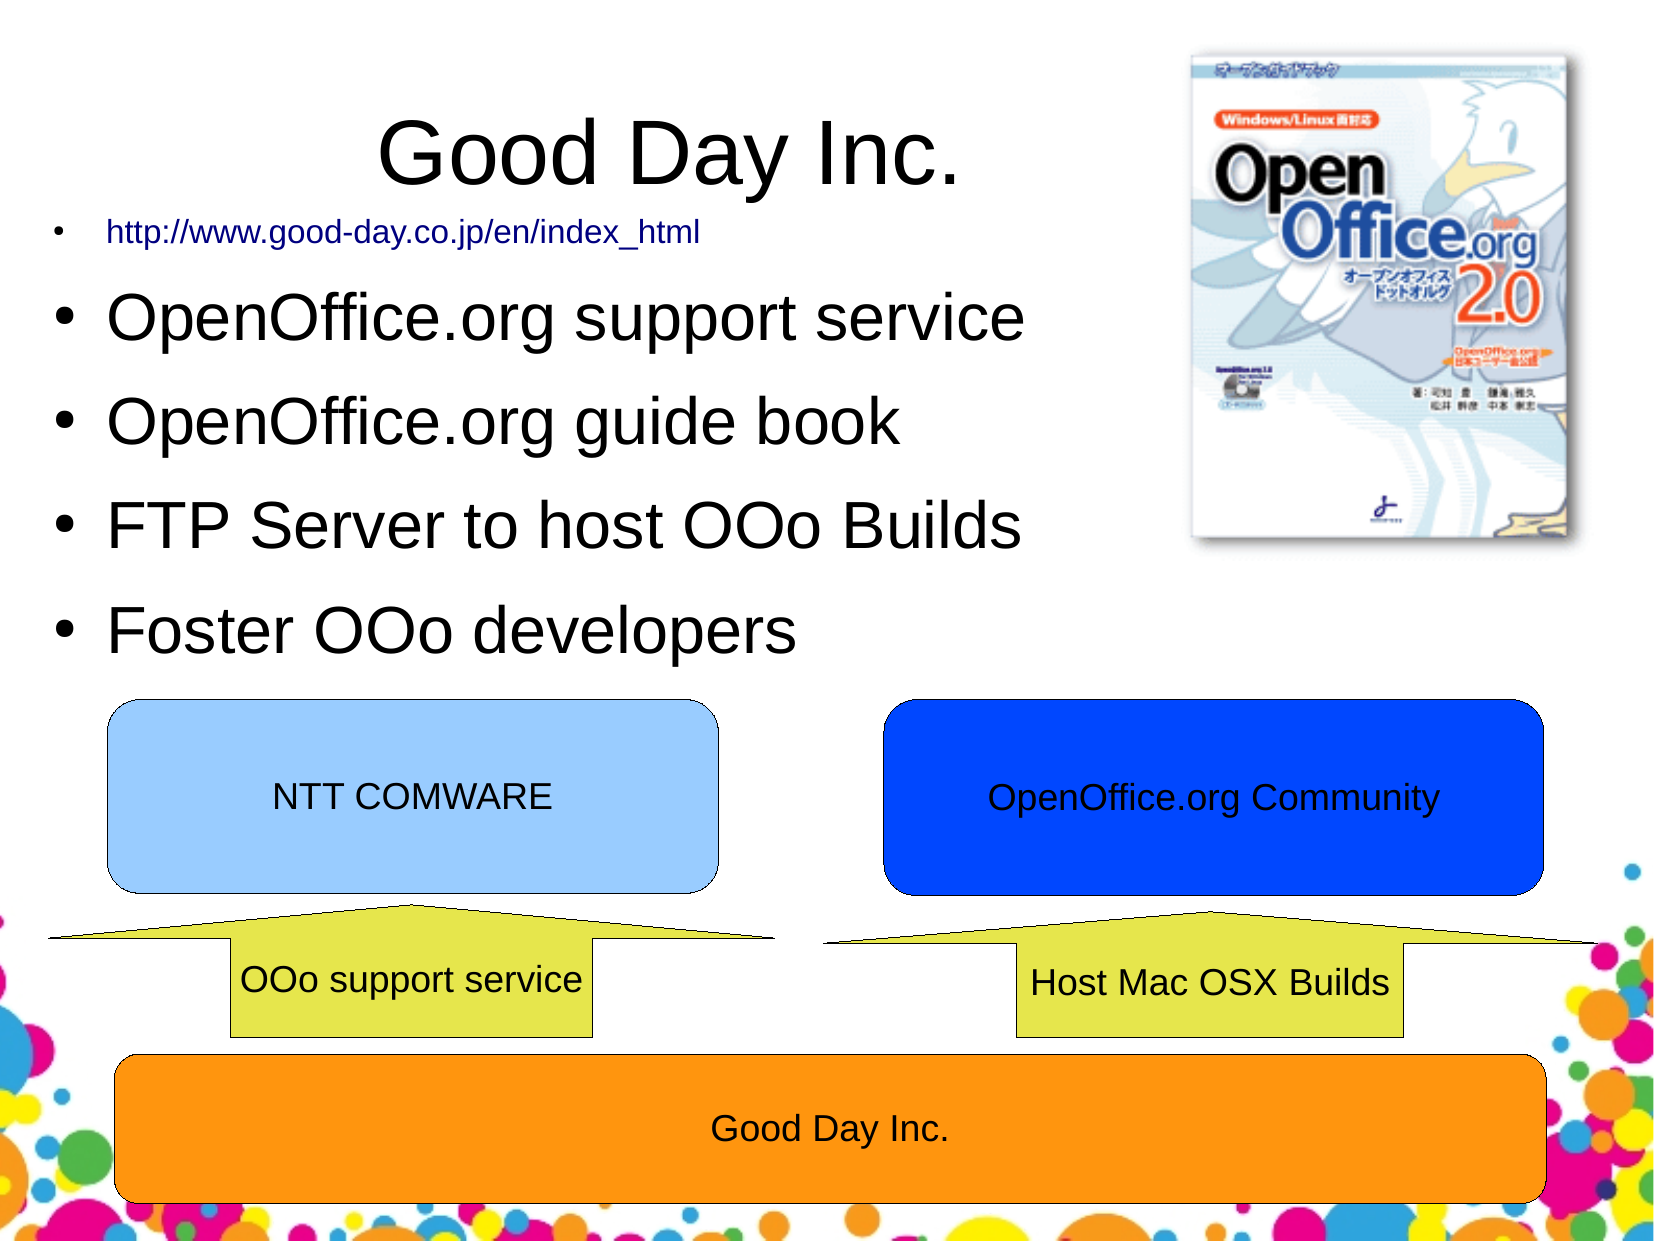

# Good Day Inc.
http://www.good-day.co.jp/en/index_html
OpenOffice.org support service
OpenOffice.org guide book
FTP Server to host OOo Builds
Foster OOo developers
NTT COMWARE
OpenOffice.org Community
OOo support service
Host Mac OSX Builds
Good Day Inc.